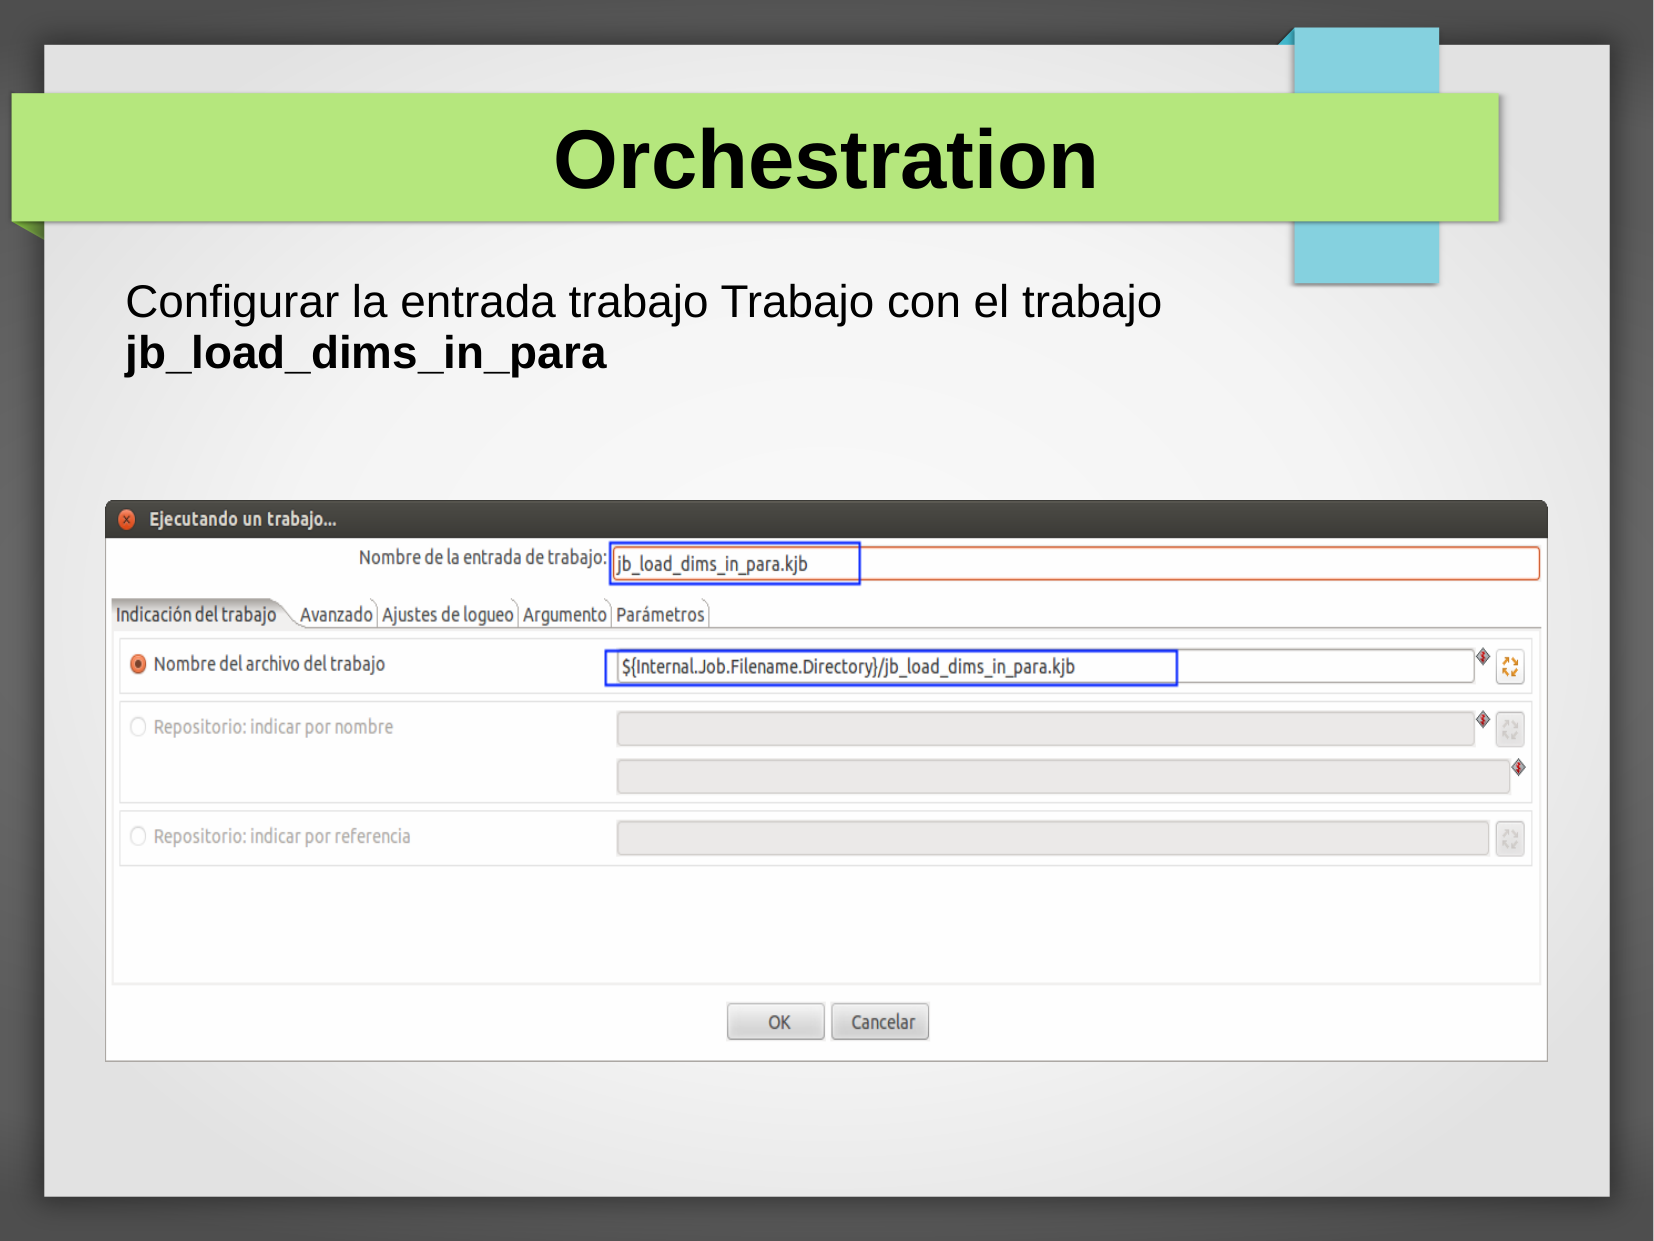

# Orchestration
Configurar la entrada trabajo Trabajo con el trabajo
jb_load_dims_in_para